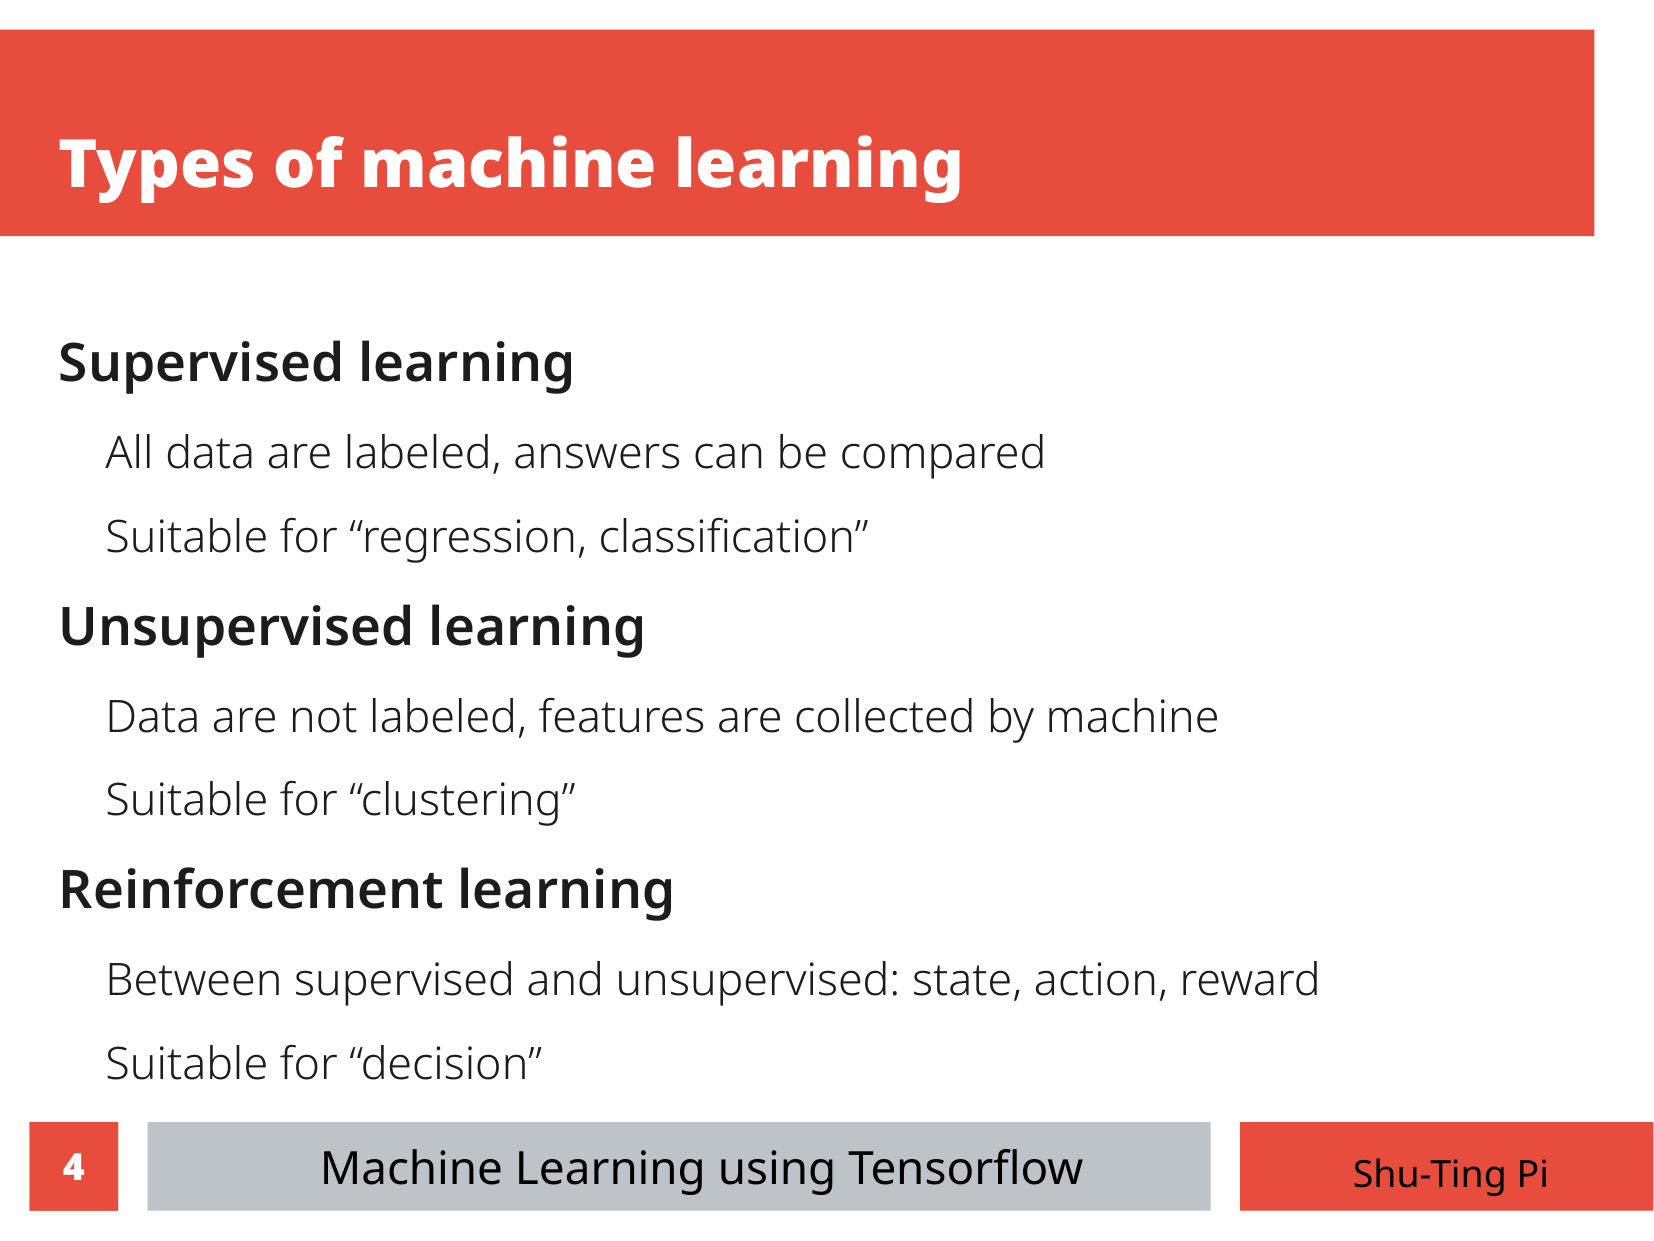

# Types of machine learning
Supervised learning
All data are labeled, answers can be compared
Suitable for “regression, classification”
Unsupervised learning
Data are not labeled, features are collected by machine
Suitable for “clustering”
Reinforcement learning
Between supervised and unsupervised: state, action, reward
Suitable for “decision”
4
Machine Learning using Tensorflow
Shu-Ting Pi